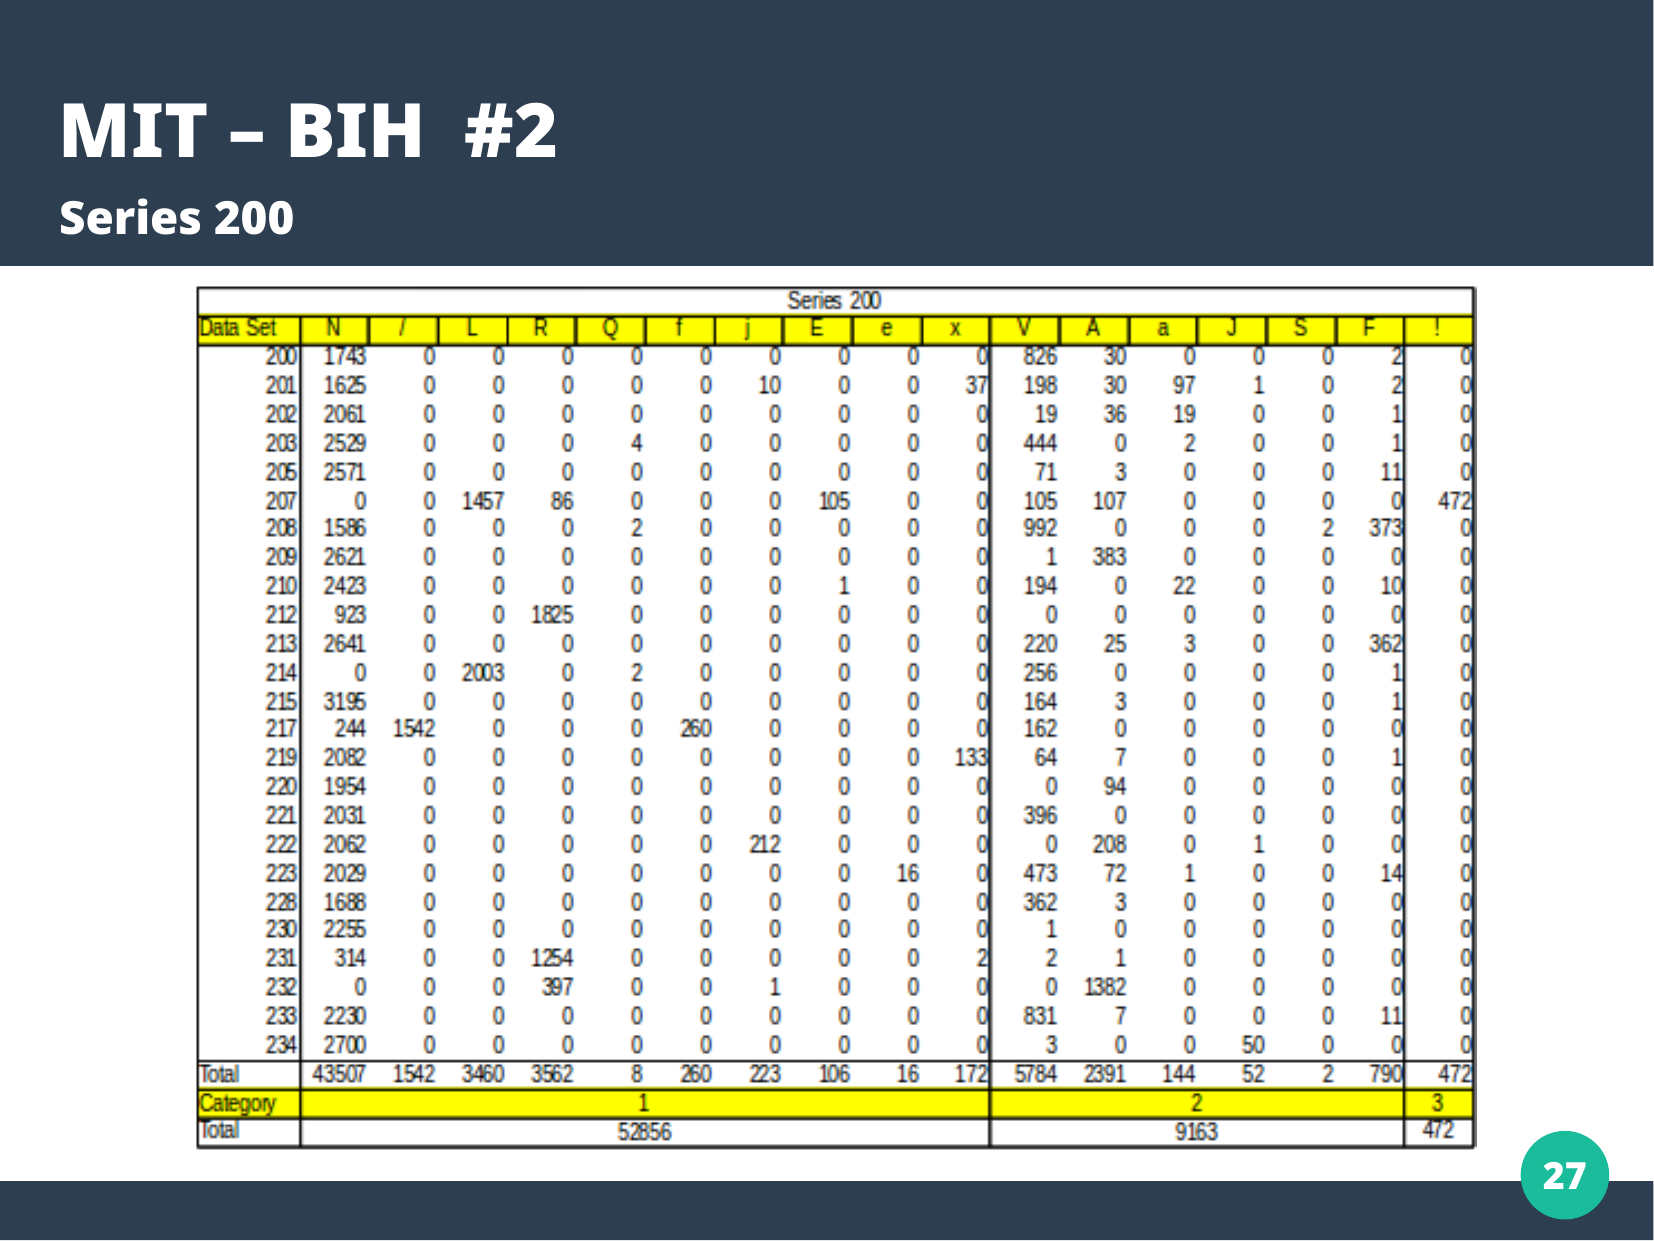

# MIT – BIH #2
Series 200
27